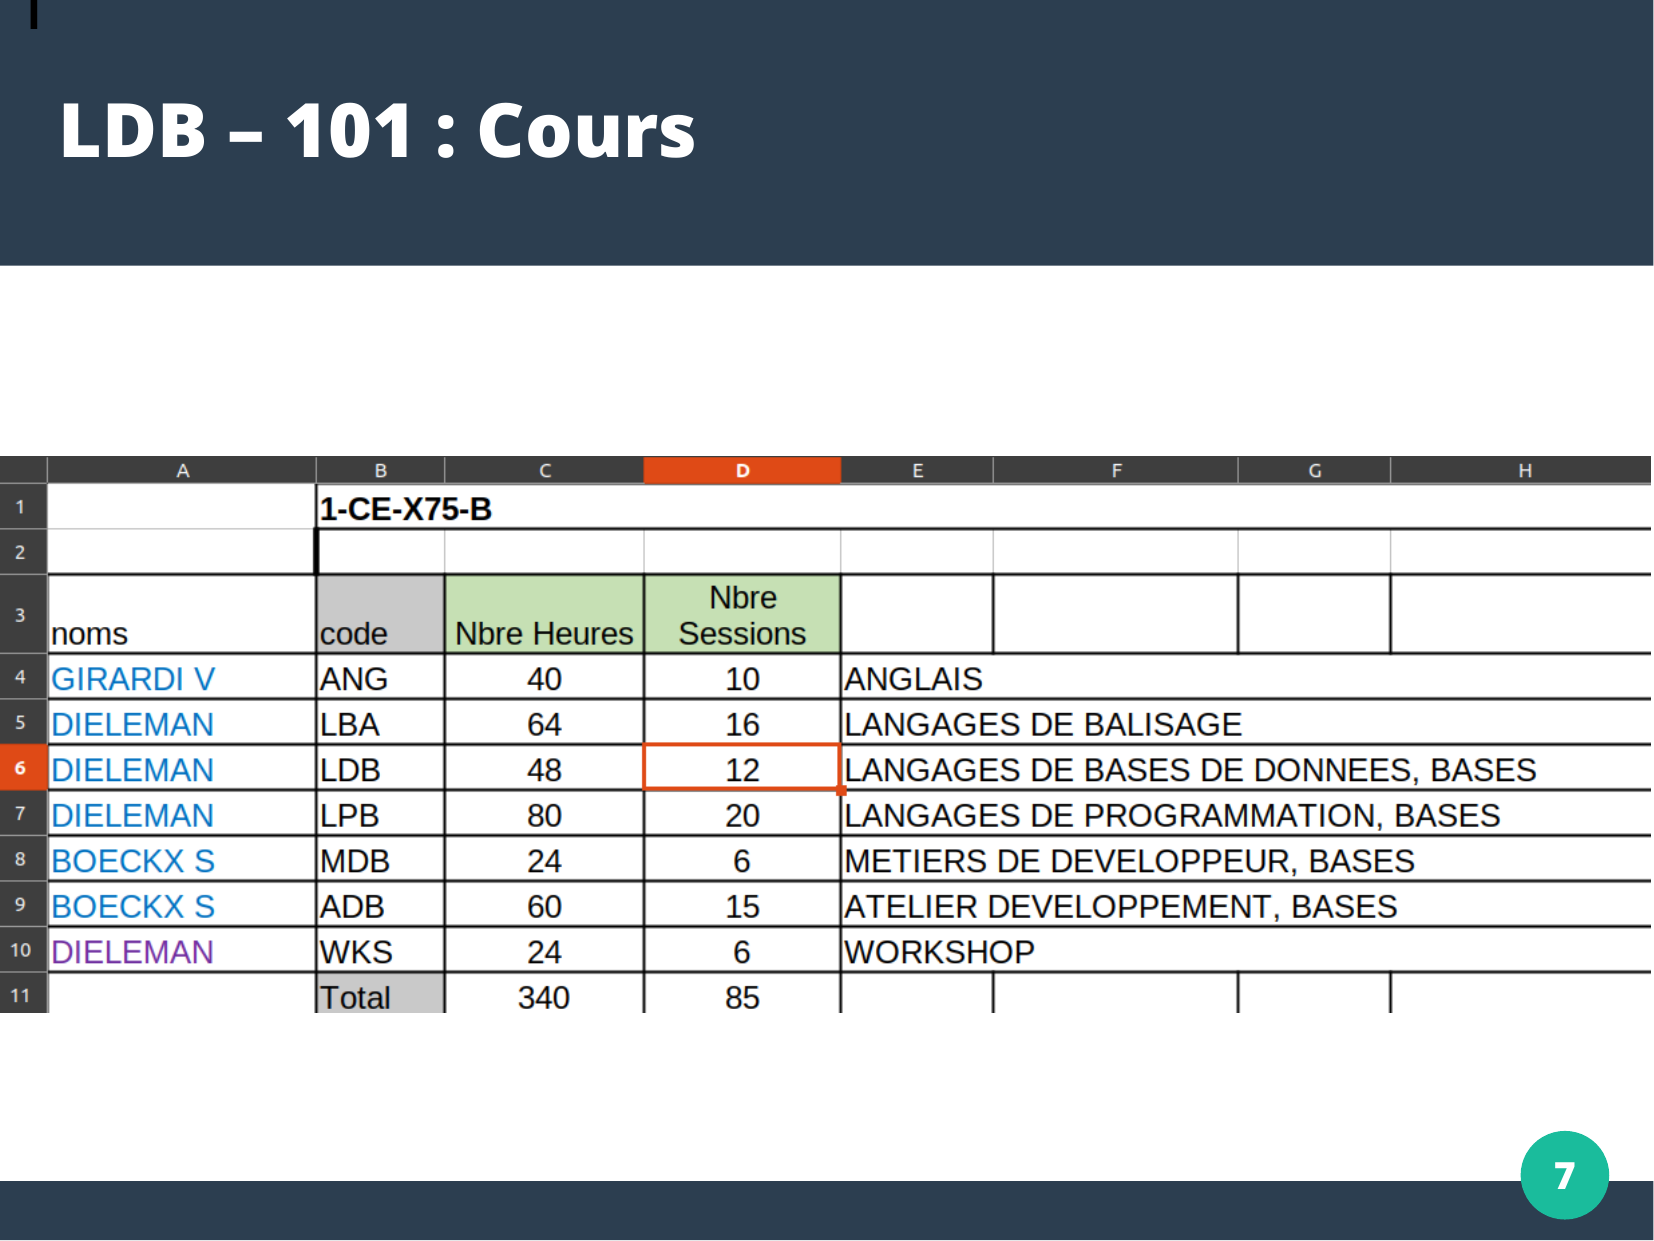

Session 1
# LDB – 101 : Cours
7